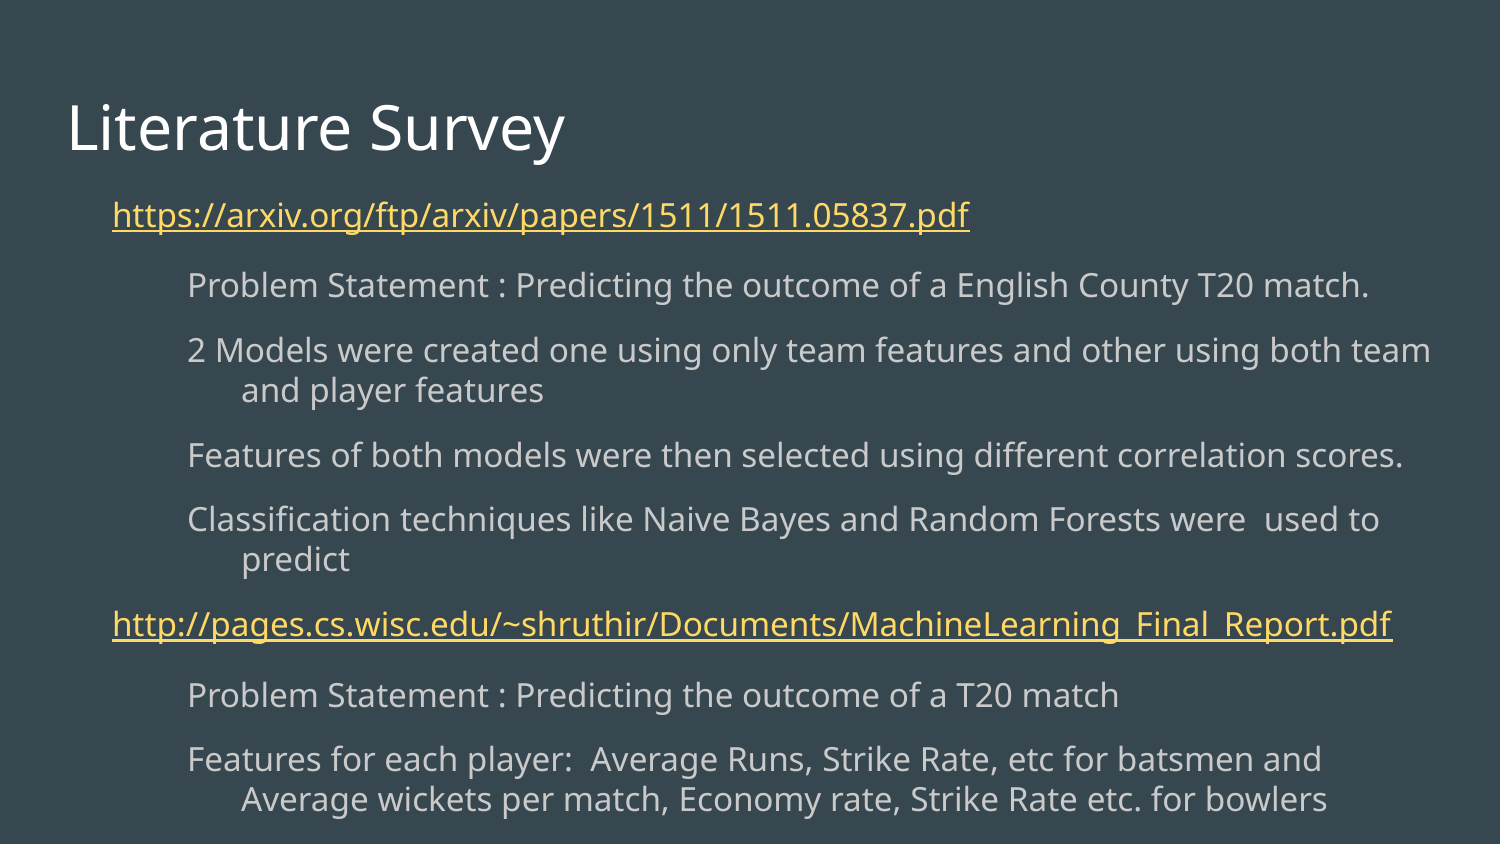

# Literature Survey
https://arxiv.org/ftp/arxiv/papers/1511/1511.05837.pdf
Problem Statement : Predicting the outcome of a English County T20 match.
2 Models were created one using only team features and other using both team and player features
Features of both models were then selected using different correlation scores.
Classification techniques like Naive Bayes and Random Forests were used to predict
http://pages.cs.wisc.edu/~shruthir/Documents/MachineLearning_Final_Report.pdf
Problem Statement : Predicting the outcome of a T20 match
Features for each player: Average Runs, Strike Rate, etc for batsmen and Average wickets per match, Economy rate, Strike Rate etc. for bowlers
Classifiers used : Decision Trees, Naive Bayes, Random Forests, SVM, Adaboost
Evaluation : 10 fold cross validation on IPL data set
Another approach using player ratings was employed, which considered bowler-batsmen interaction and time scaling